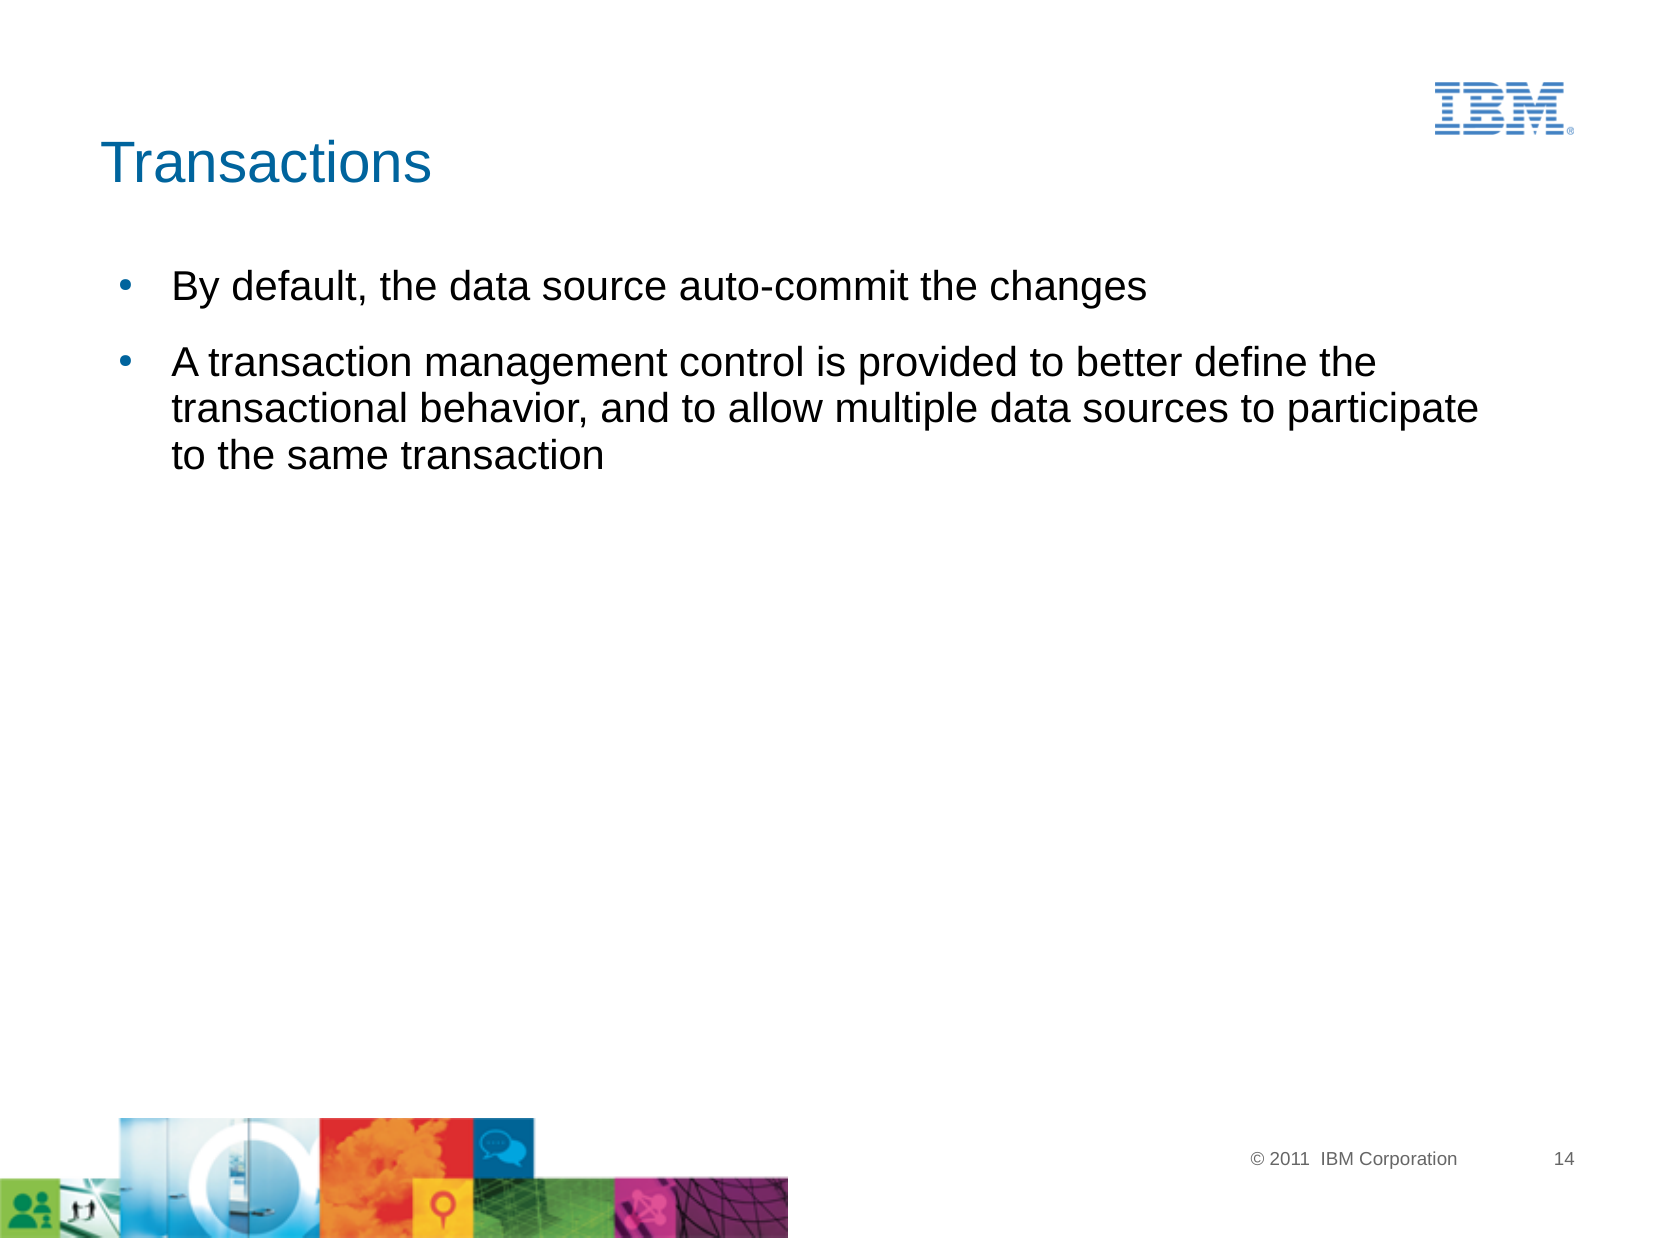

# Transactions
By default, the data source auto-commit the changes
A transaction management control is provided to better define the transactional behavior, and to allow multiple data sources to participate to the same transaction